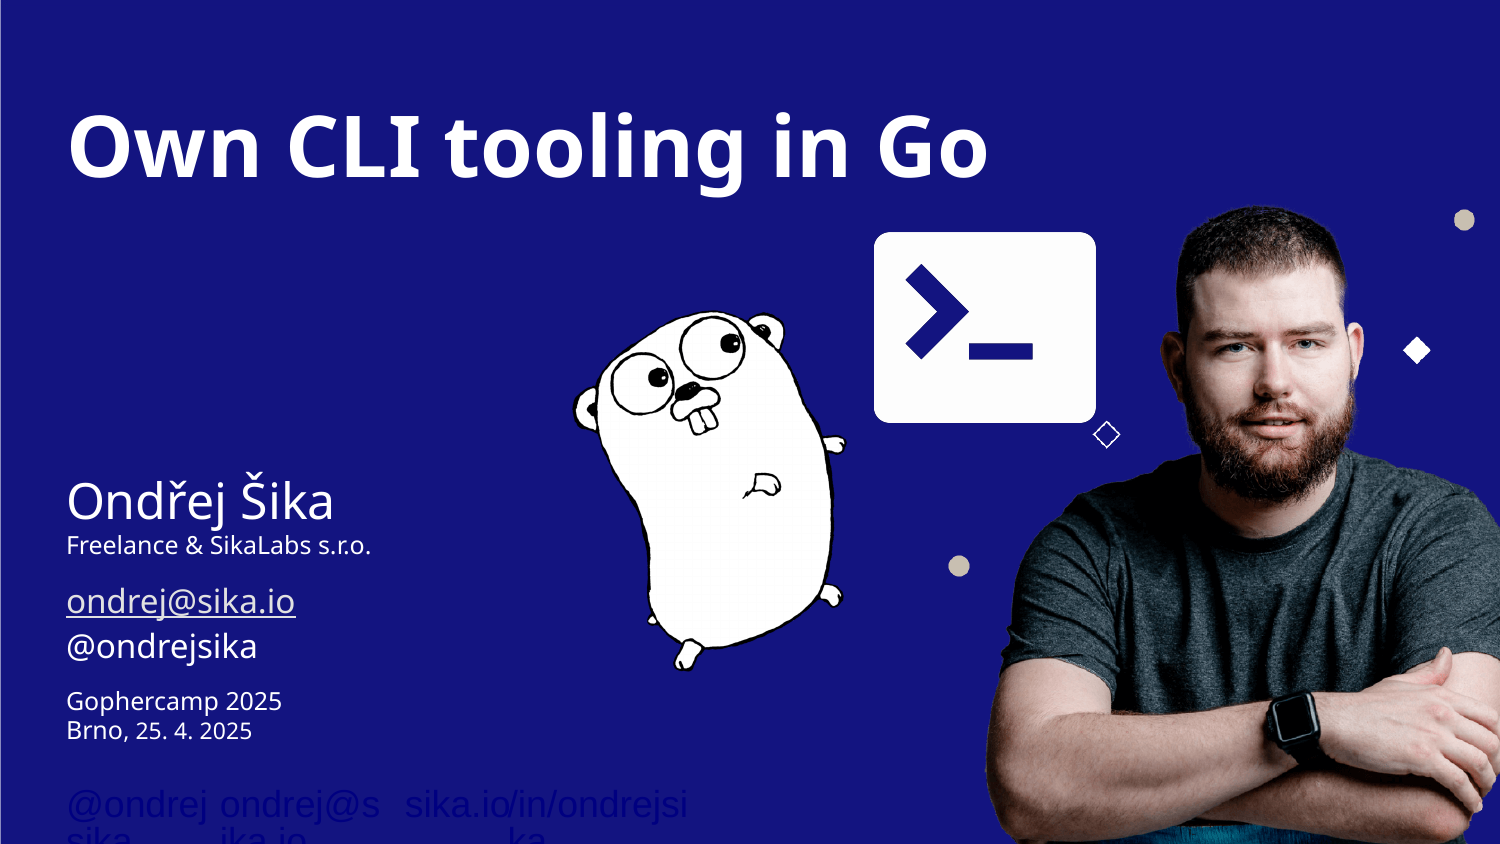

Own CLI tooling in Go
# Ondřej Šika
Freelance & SikaLabs s.r.o.
ondrej@sika.io
@ondrejsika
Gophercamp 2025
Brno, 25. 4. 2025